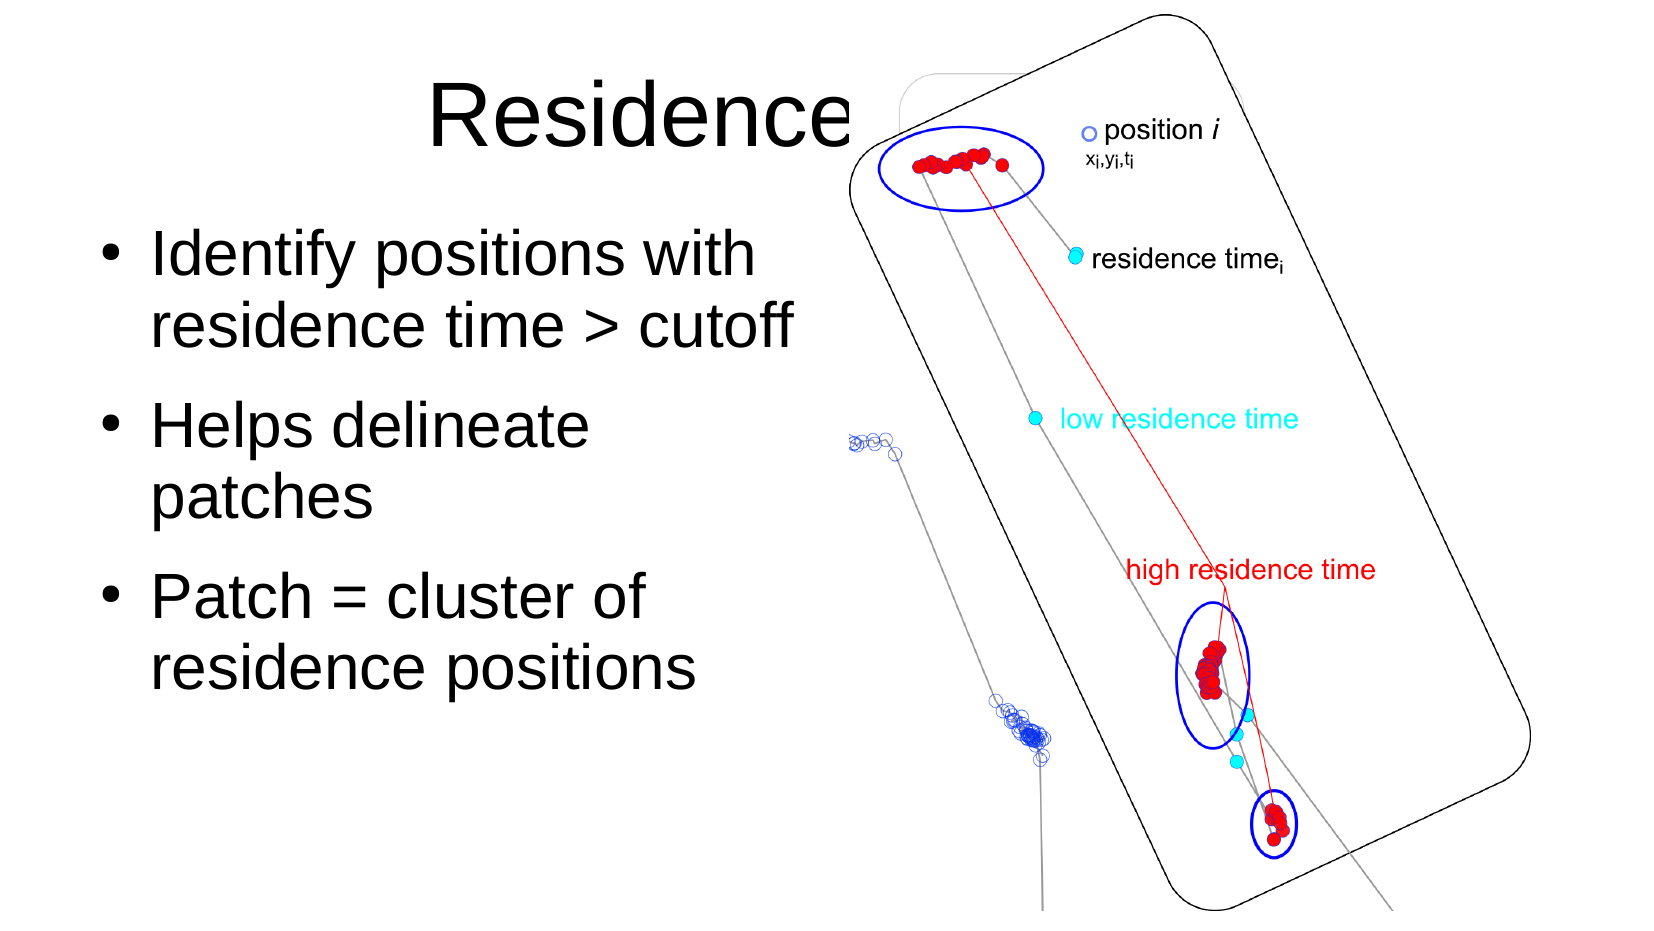

# Residence vs travel
Identify positions with residence time > cutoff
Helps delineate patches
Patch = cluster of residence positions